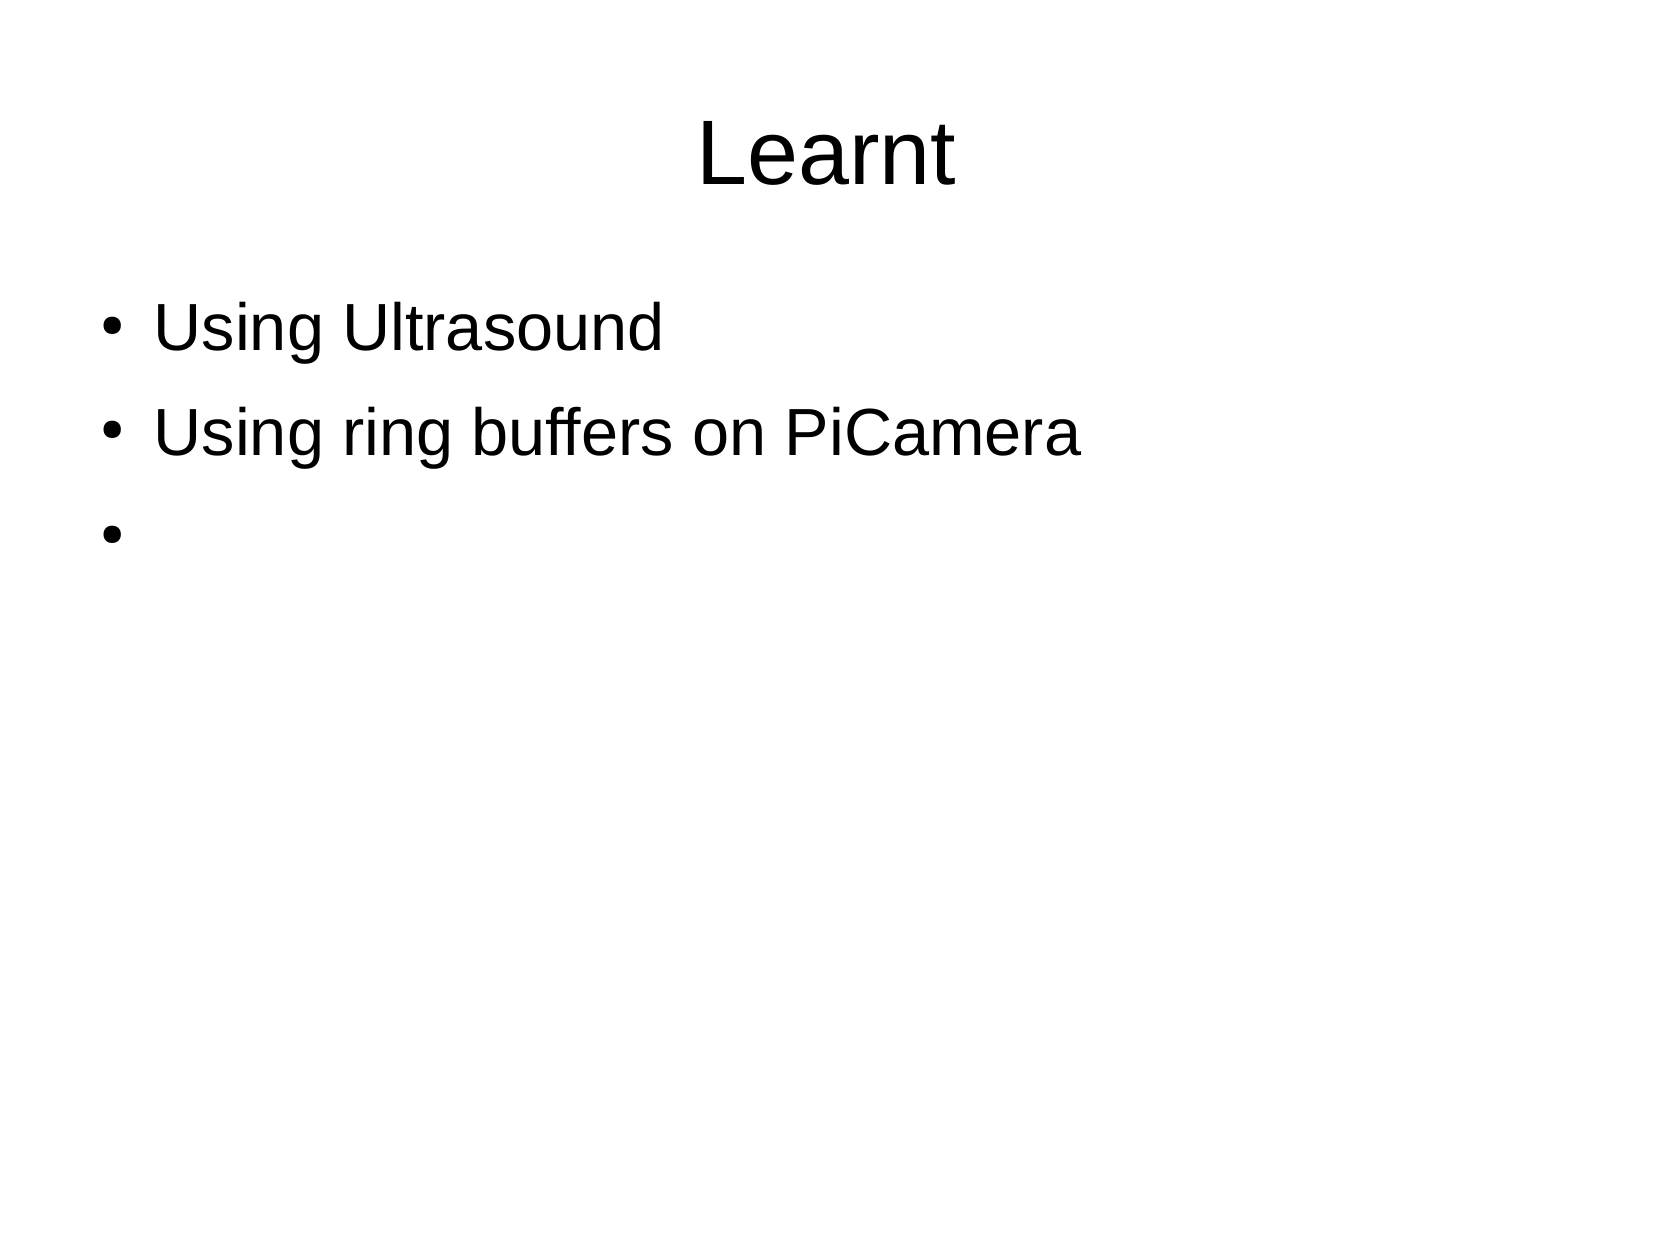

# Learnt
Using Ultrasound
Using ring buffers on PiCamera